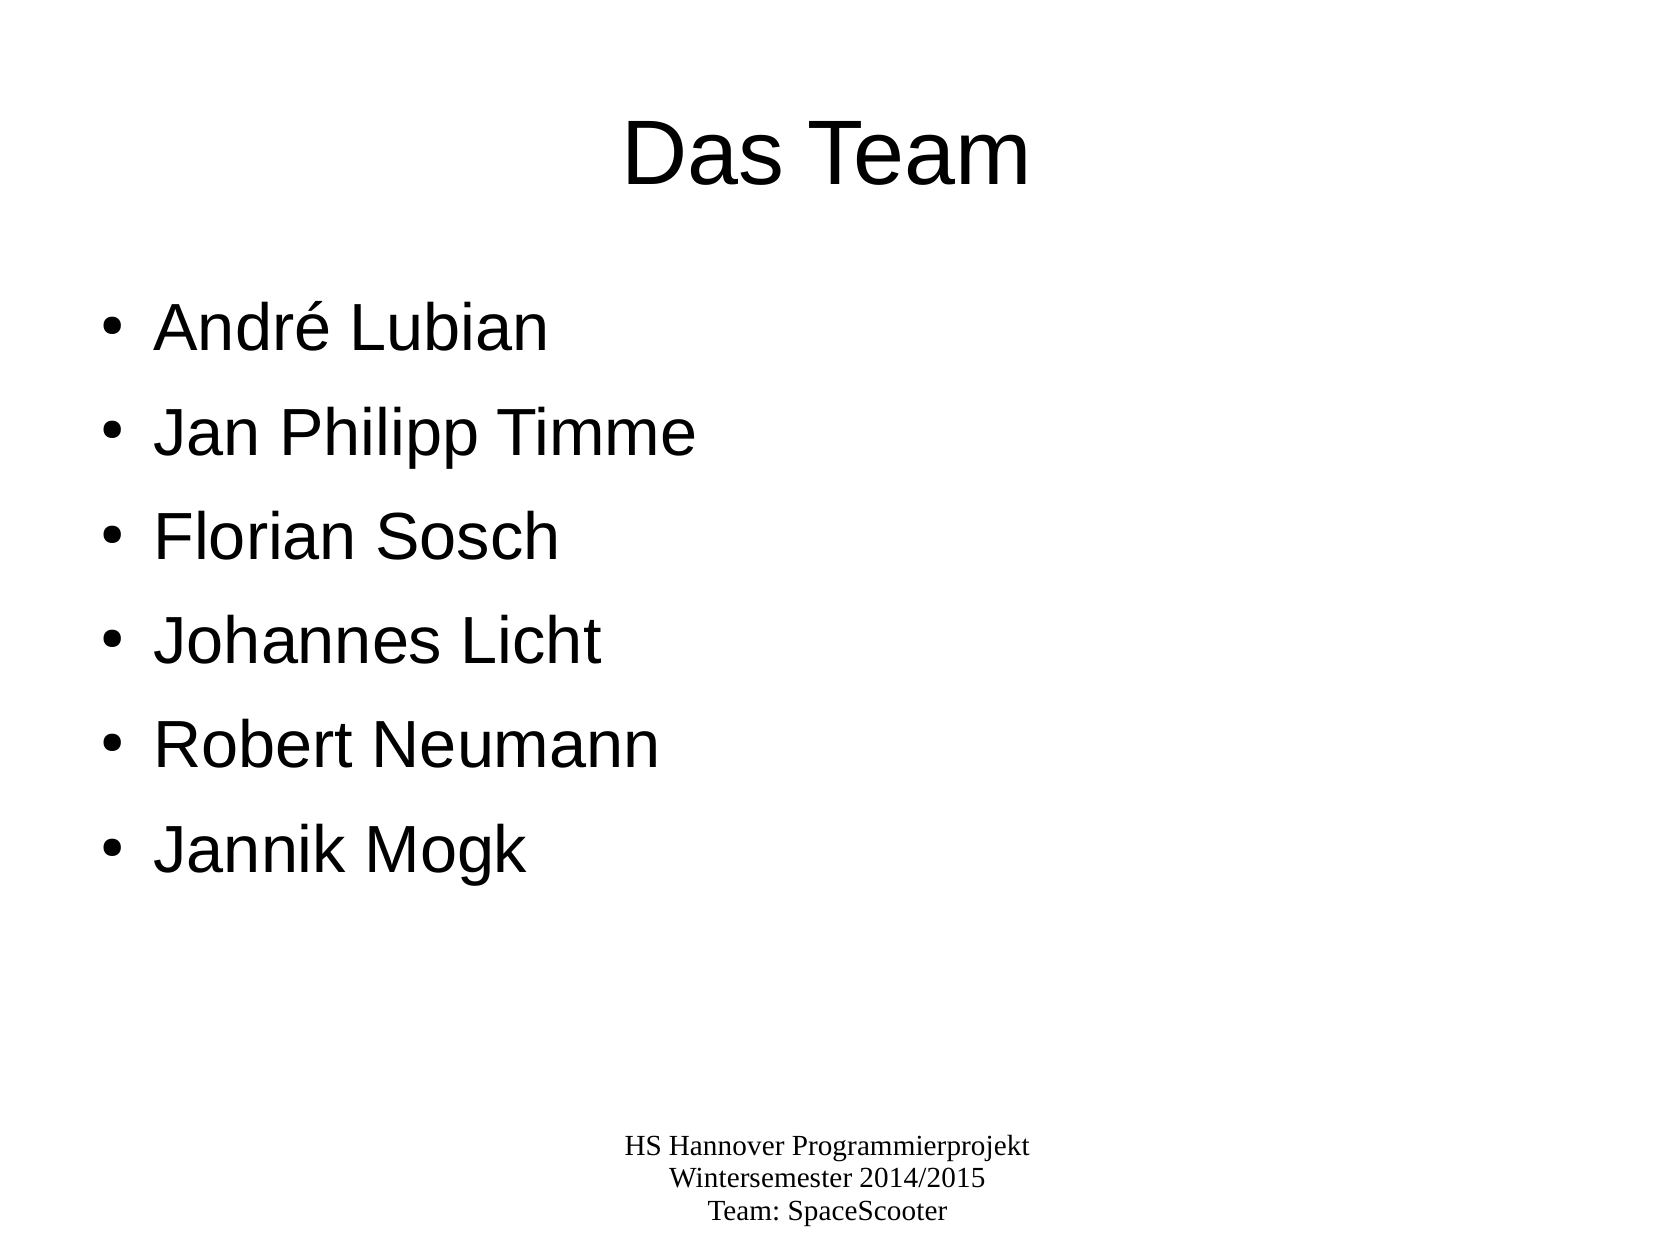

# Das Team
André Lubian
Jan Philipp Timme
Florian Sosch
Johannes Licht
Robert Neumann
Jannik Mogk